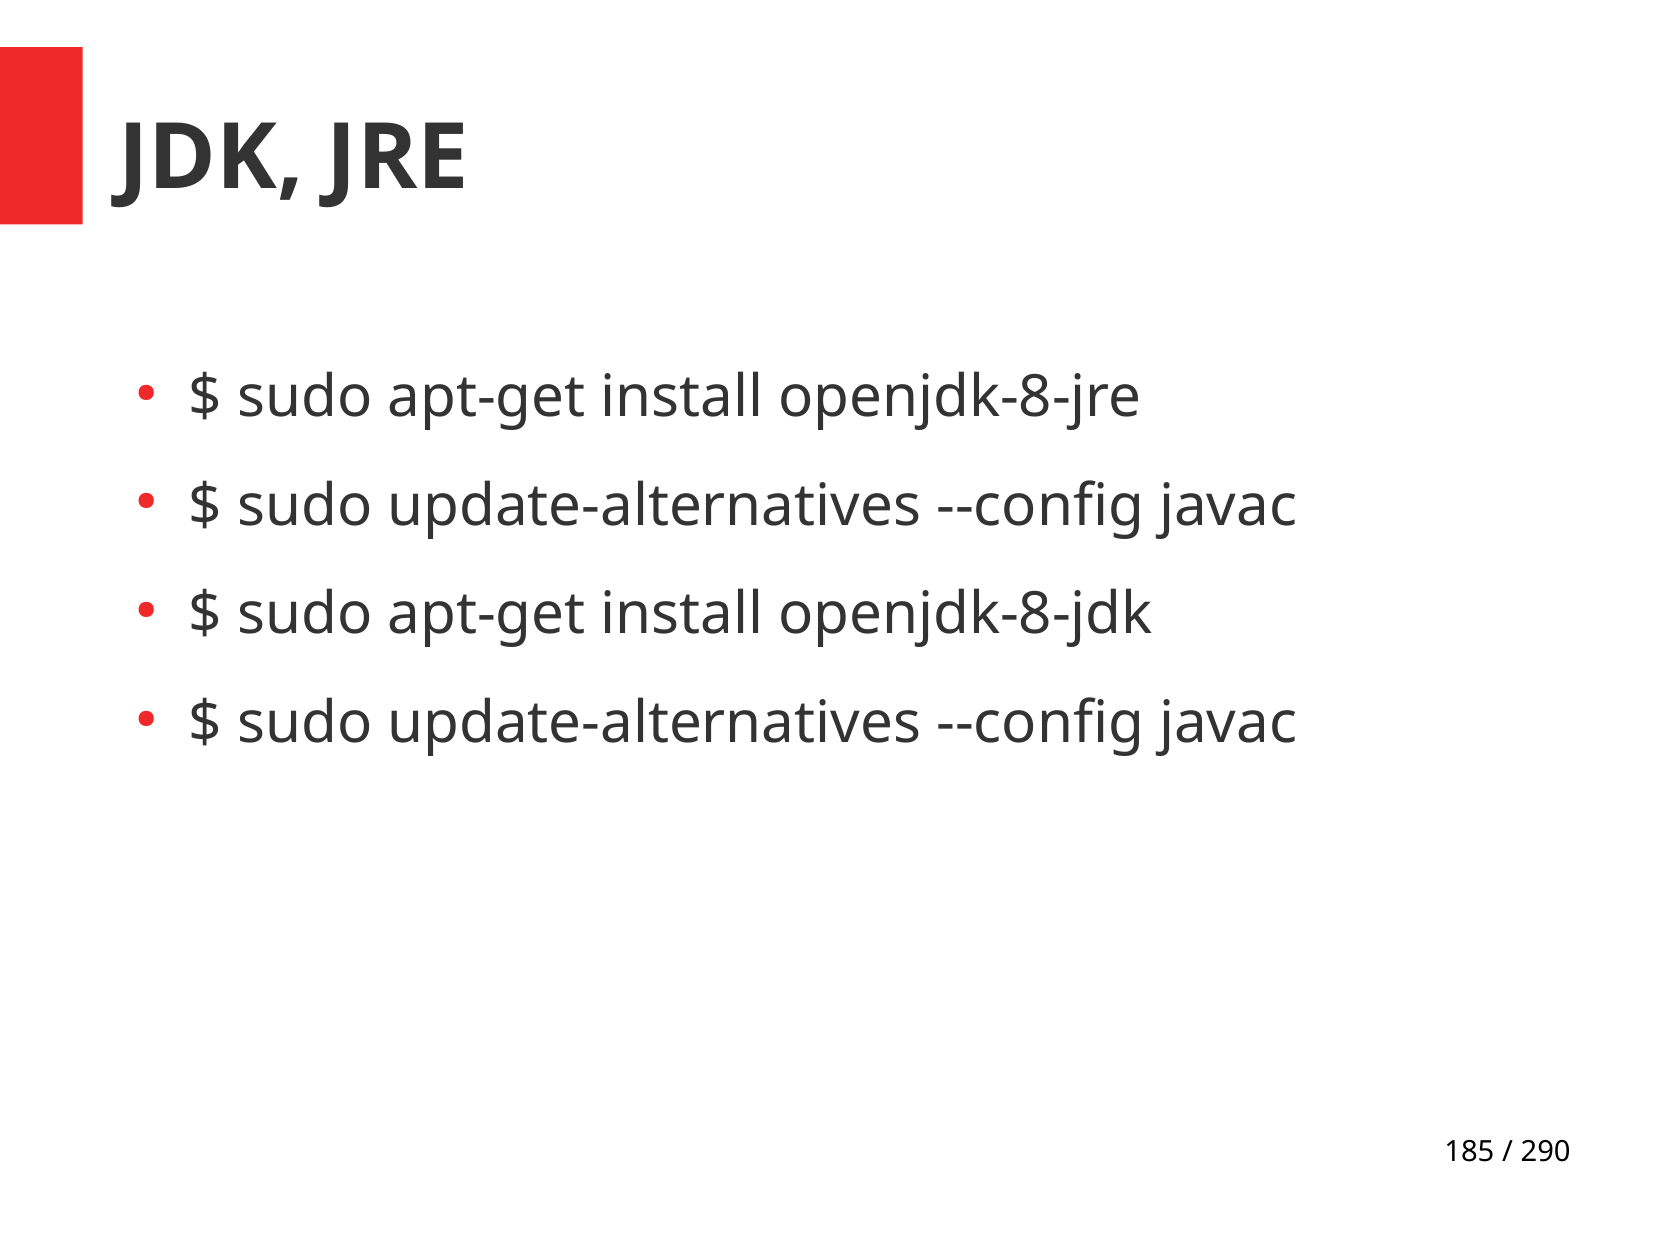

# JDK, JRE
$ sudo apt-get install openjdk-8-jre
$ sudo update-alternatives --config javac
$ sudo apt-get install openjdk-8-jdk
$ sudo update-alternatives --config javac
185